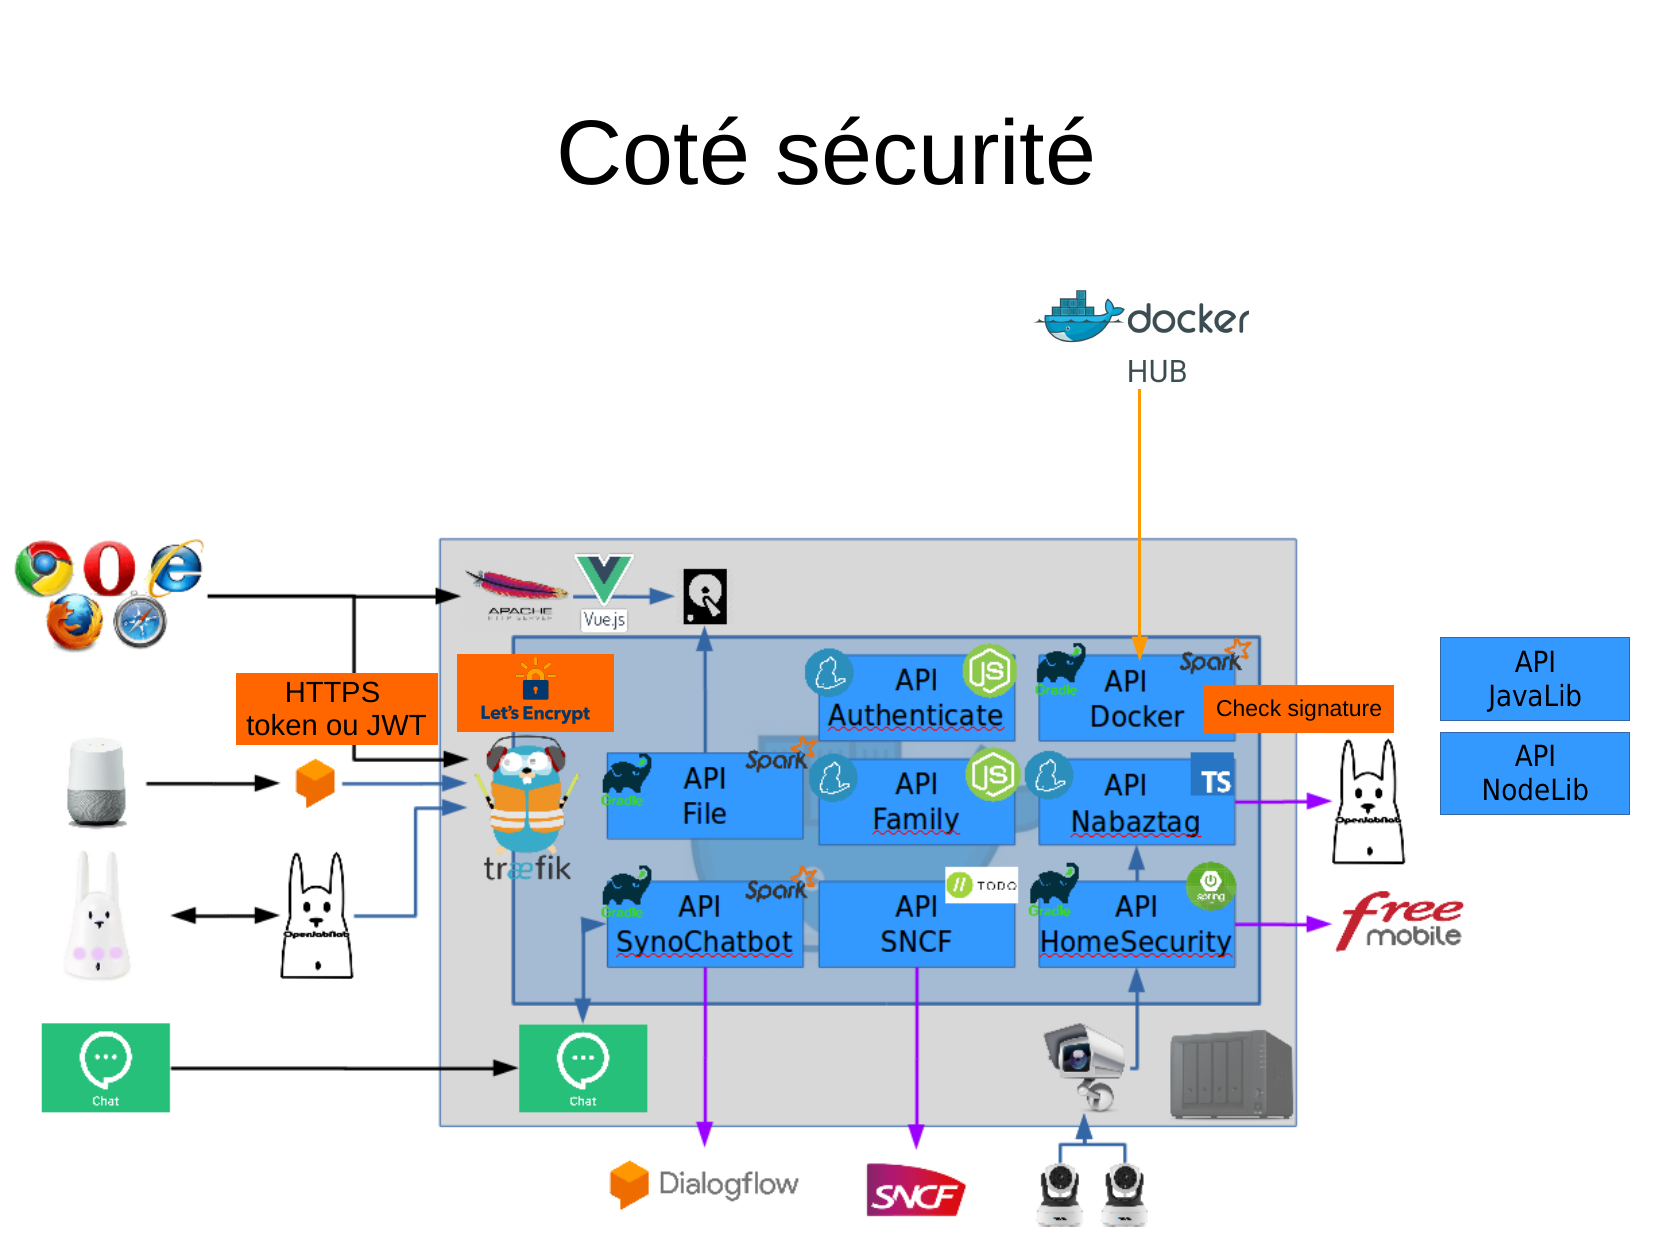

# Coté sécurité
API
JavaLib
HTTPS
token ou JWT
Check signature
API
NodeLib